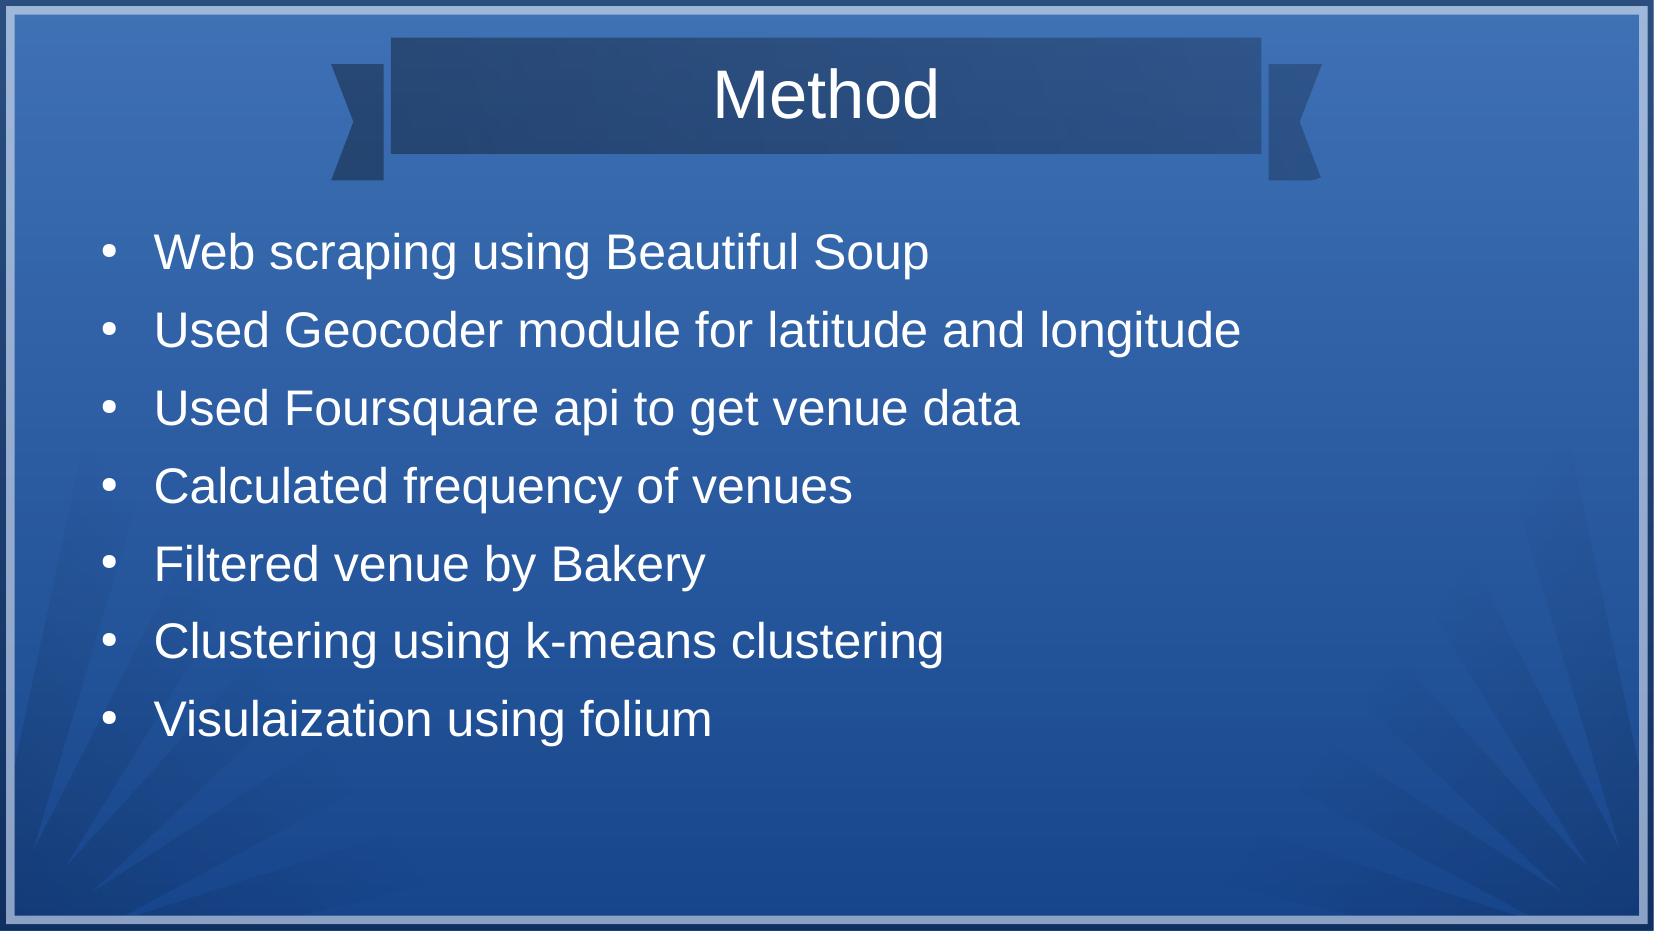

# Method
Web scraping using Beautiful Soup
Used Geocoder module for latitude and longitude
Used Foursquare api to get venue data
Calculated frequency of venues
Filtered venue by Bakery
Clustering using k-means clustering
Visulaization using folium